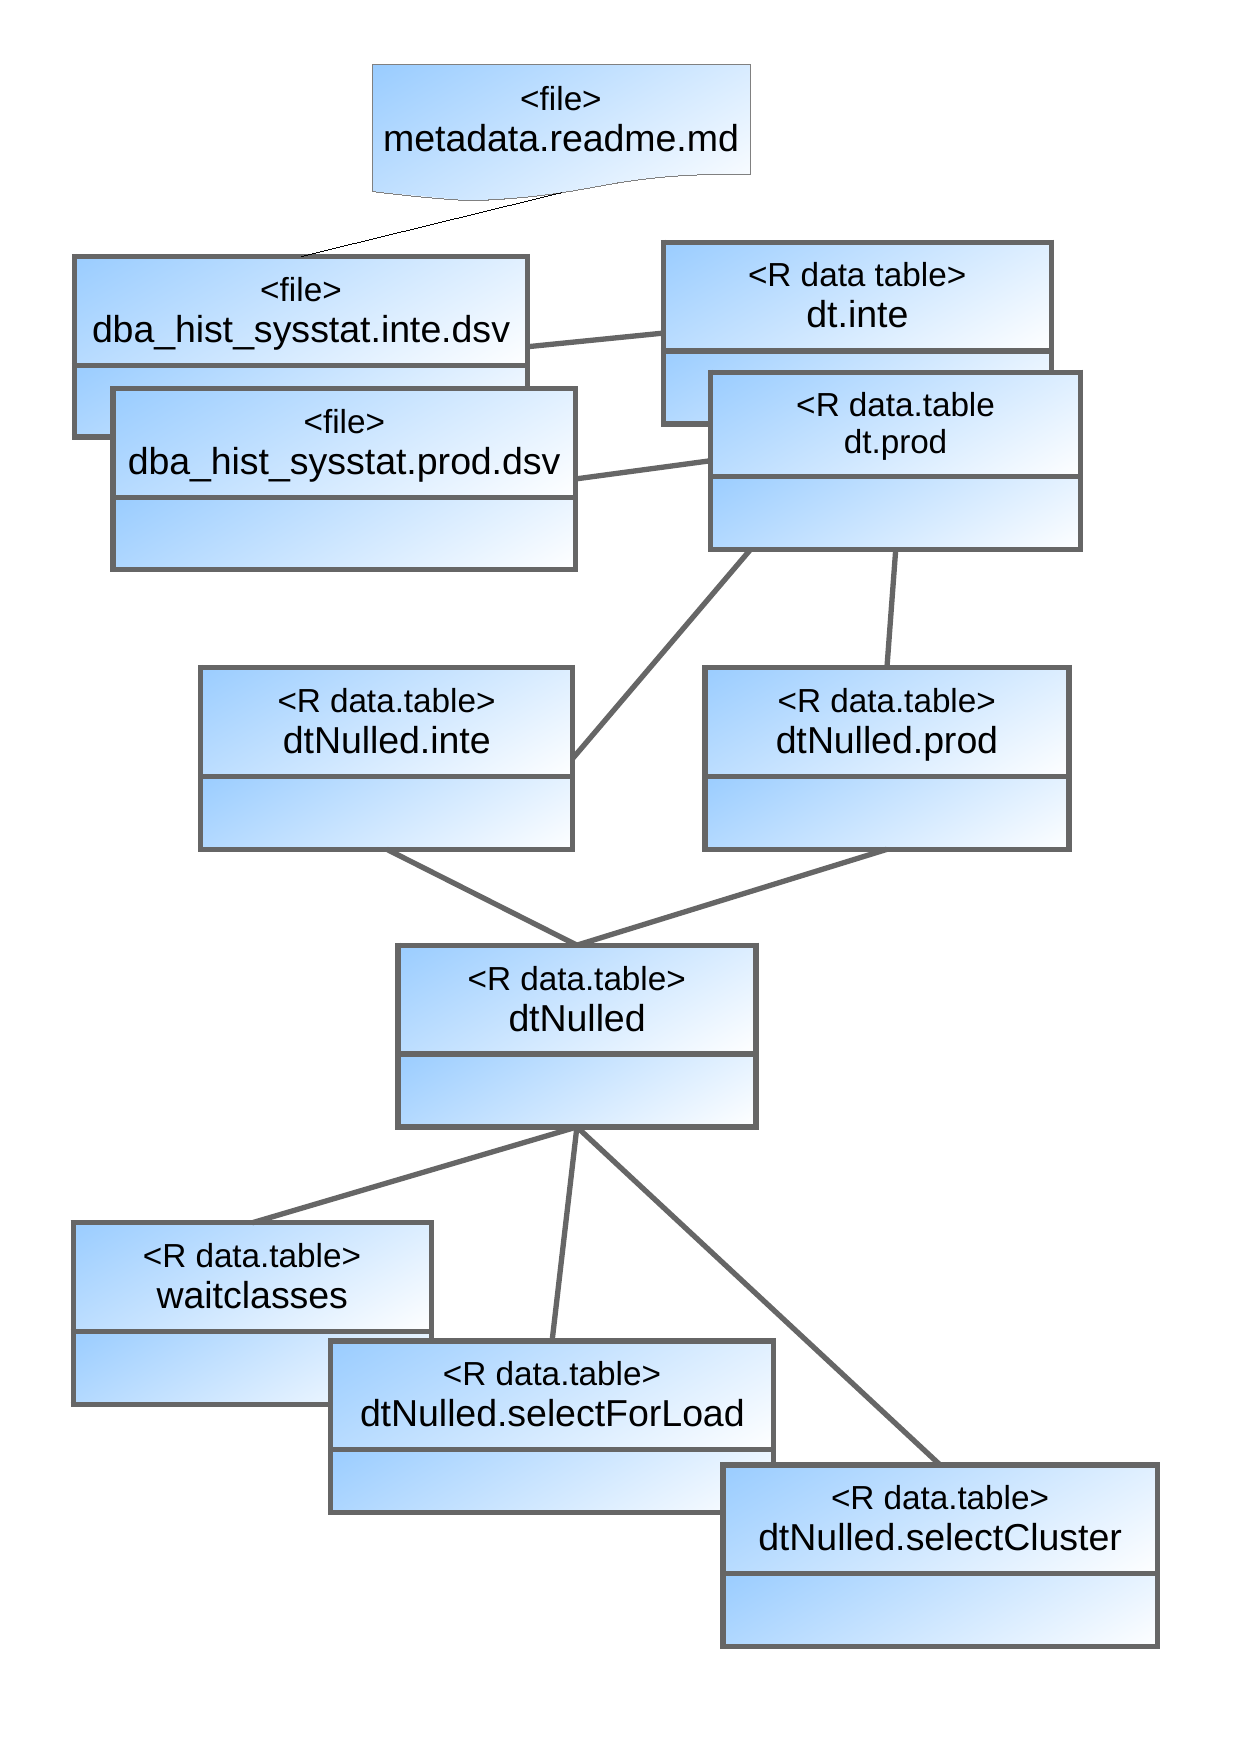

<file>
metadata.readme.md
| <R data table> dt.inte |
| --- |
| |
| <file> dba\_hist\_sysstat.inte.dsv |
| --- |
| |
| <R data.table dt.prod |
| --- |
| |
| <file> dba\_hist\_sysstat.prod.dsv |
| --- |
| |
| <R data.table> dtNulled.inte |
| --- |
| |
| <R data.table> dtNulled.prod |
| --- |
| |
| <R data.table> dtNulled |
| --- |
| |
| <R data.table> waitclasses |
| --- |
| |
| <R data.table> dtNulled.selectForLoad |
| --- |
| |
| <R data.table> dtNulled.selectCluster |
| --- |
| |